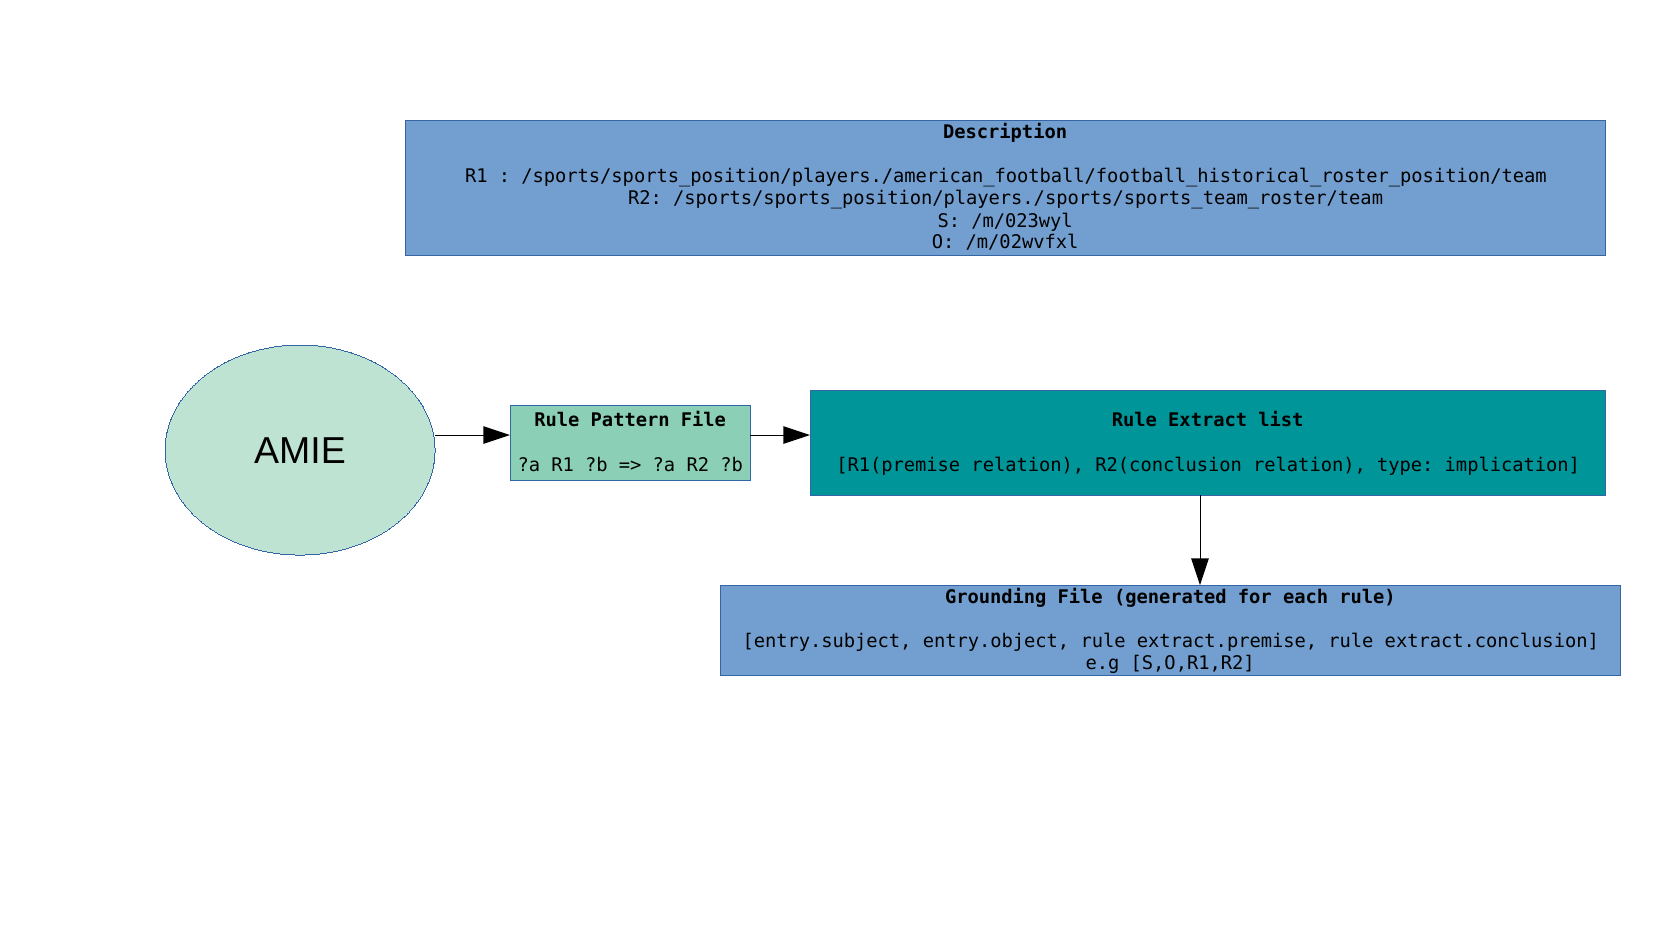

Description
R1 : /sports/sports_position/players./american_football/football_historical_roster_position/team
R2: /sports/sports_position/players./sports/sports_team_roster/team
S: /m/023wyl
O: /m/02wvfxl
AMIE
Rule Extract list
[R1(premise relation), R2(conclusion relation), type: implication]
Rule Pattern File
?a R1 ?b => ?a R2 ?b
Grounding File (generated for each rule)
[entry.subject, entry.object, rule extract.premise, rule extract.conclusion]
e.g [S,O,R1,R2]